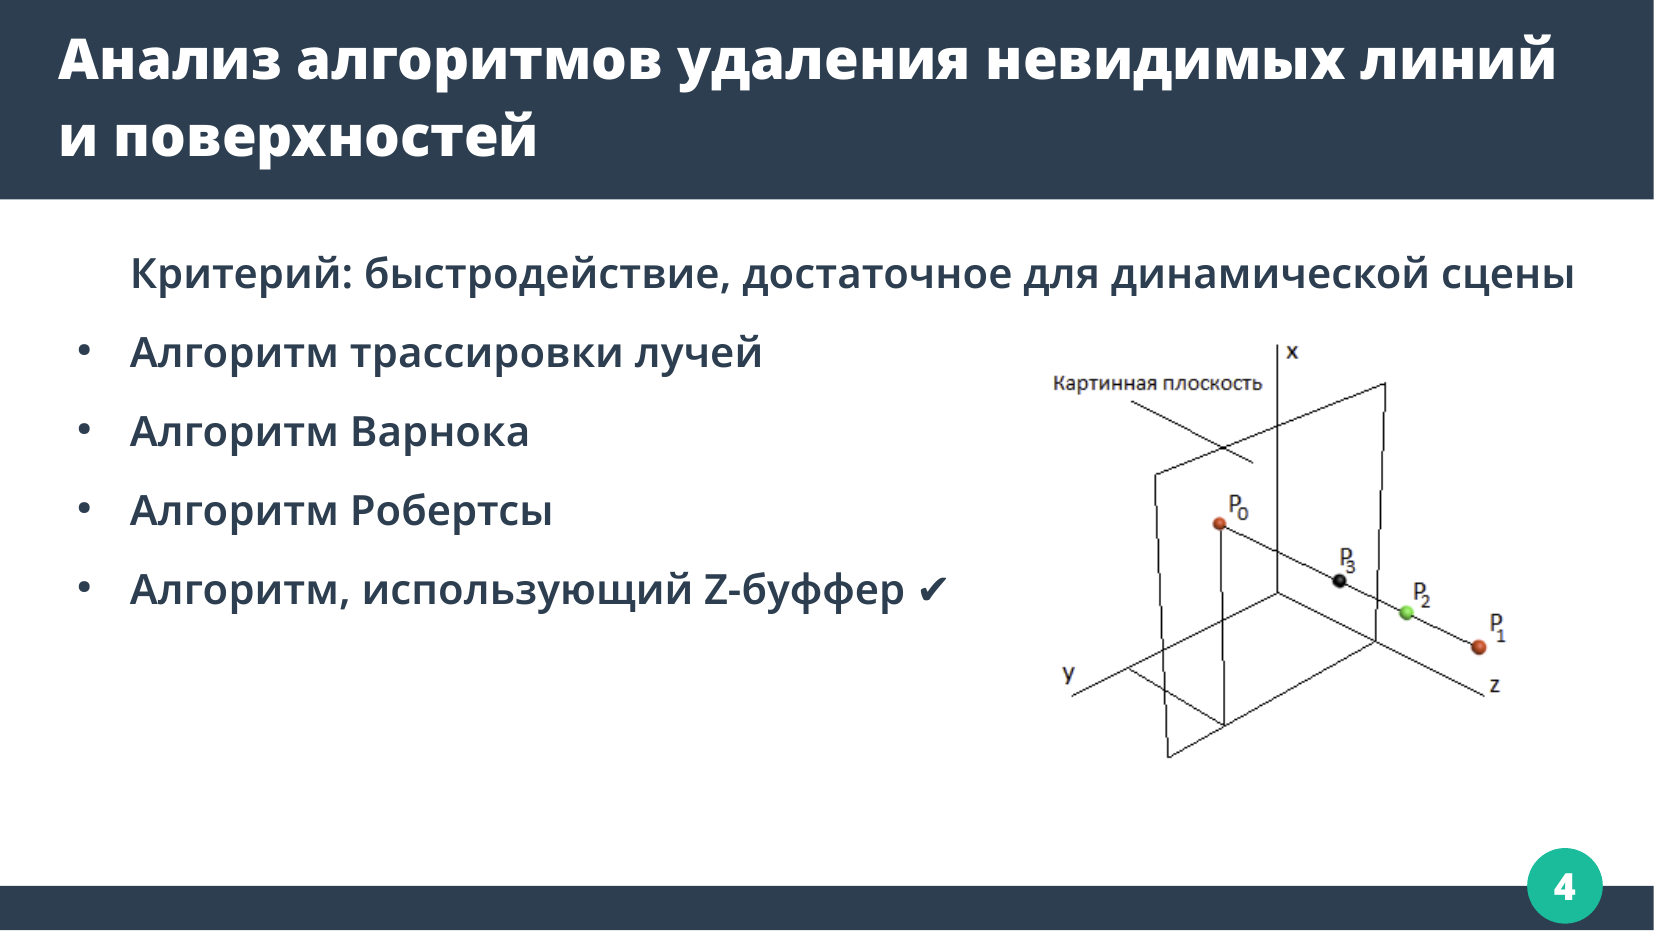

# Анализ алгоритмов удаления невидимых линий и поверхностей
Критерий: быстродействие, достаточное для динамической сцены
Алгоритм трассировки лучей
Алгоритм Варнока
Алгоритм Робертсы
Алгоритм, использующий Z-буффер ✔